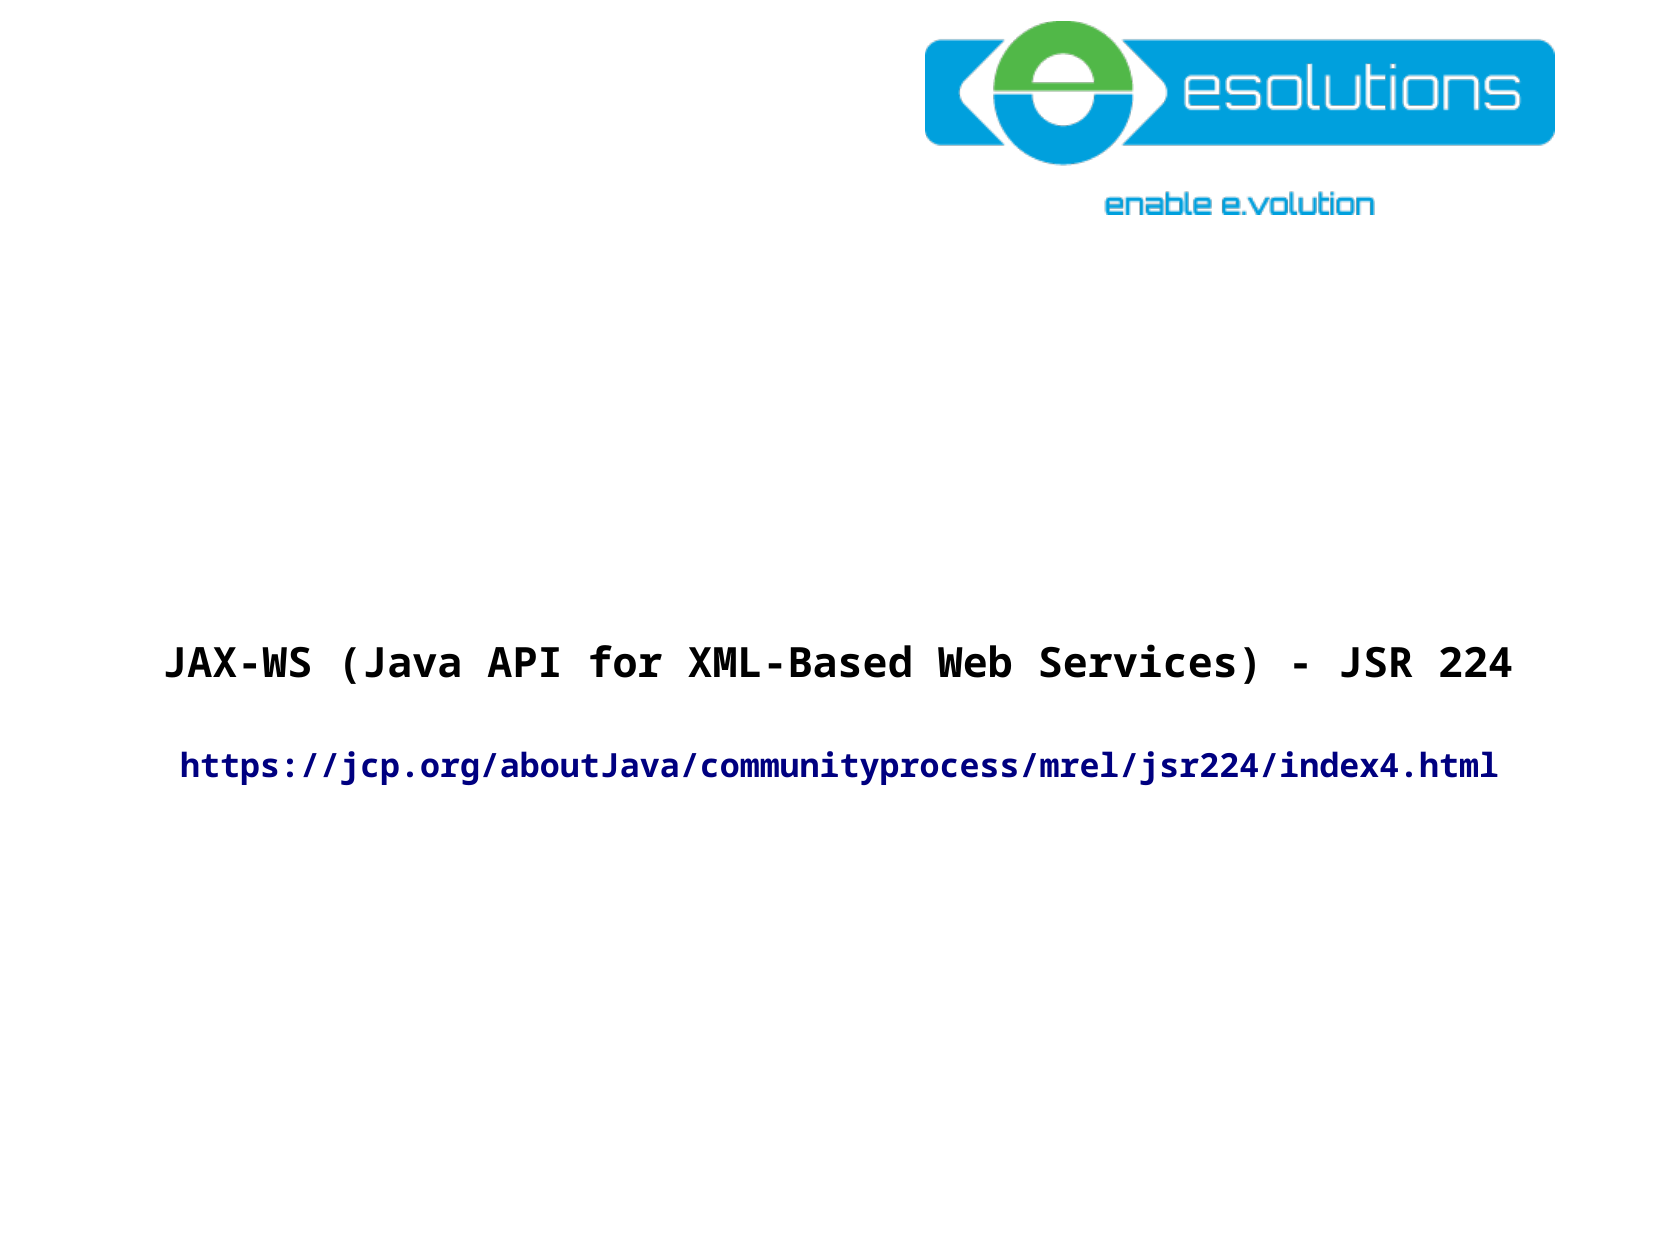

# JAX-WS (Java API for XML-Based Web Services) - JSR 224
https://jcp.org/aboutJava/communityprocess/mrel/jsr224/index4.html